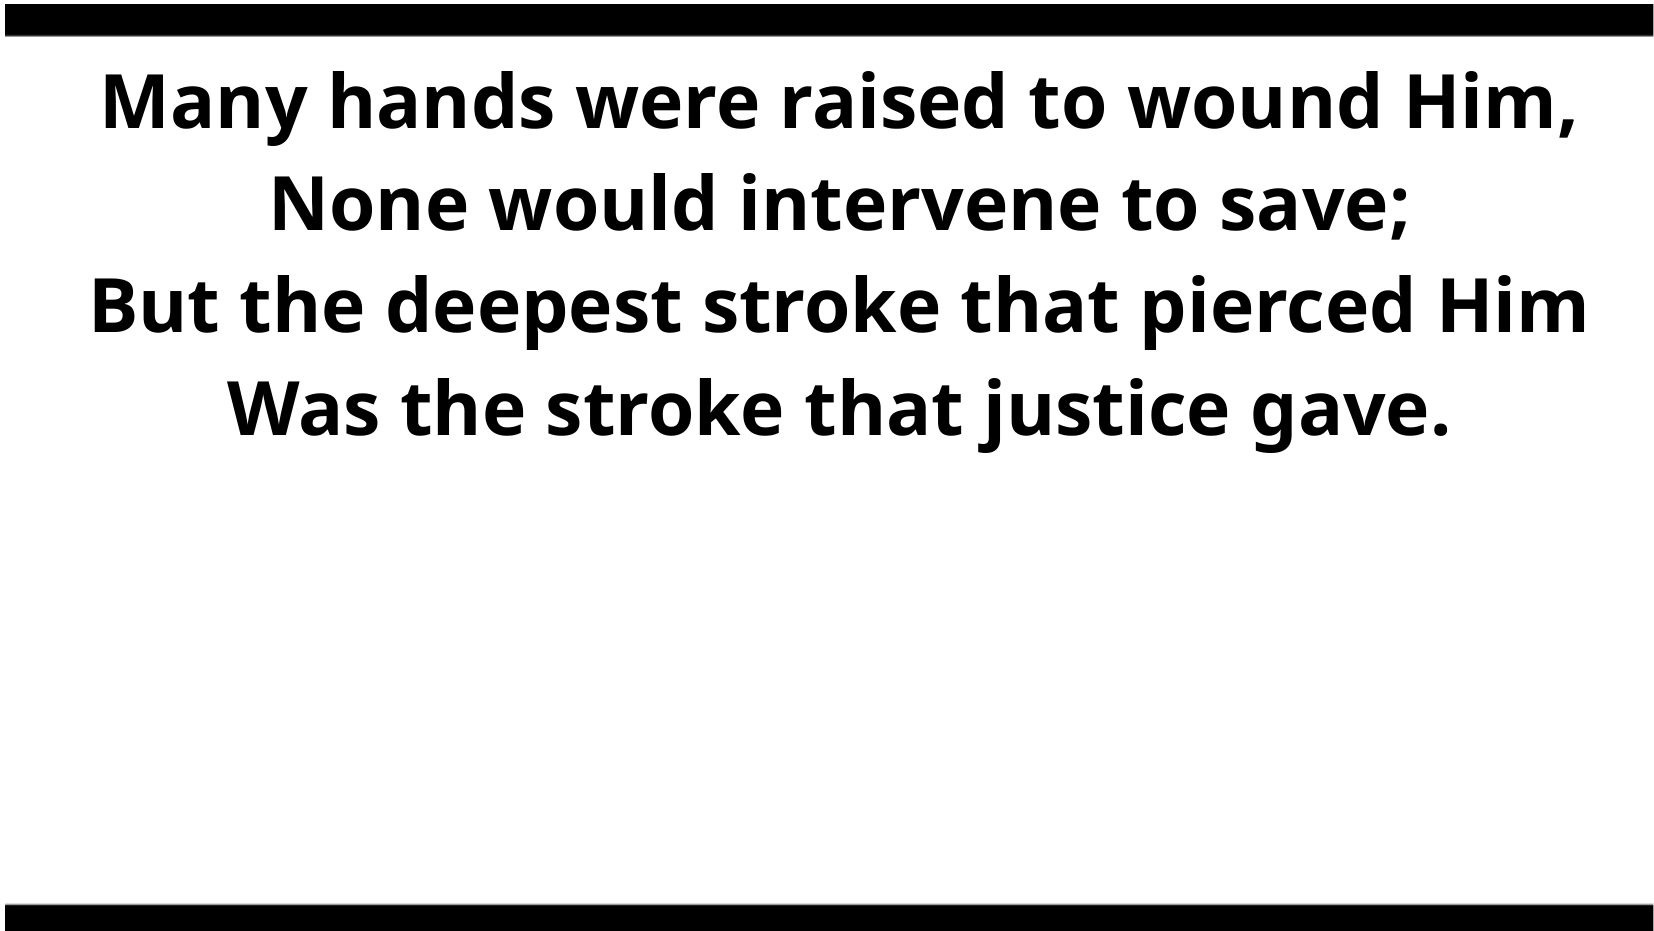

Many hands were raised to wound Him,
None would intervene to save;
But the deepest stroke that pierced Him
Was the stroke that justice gave.